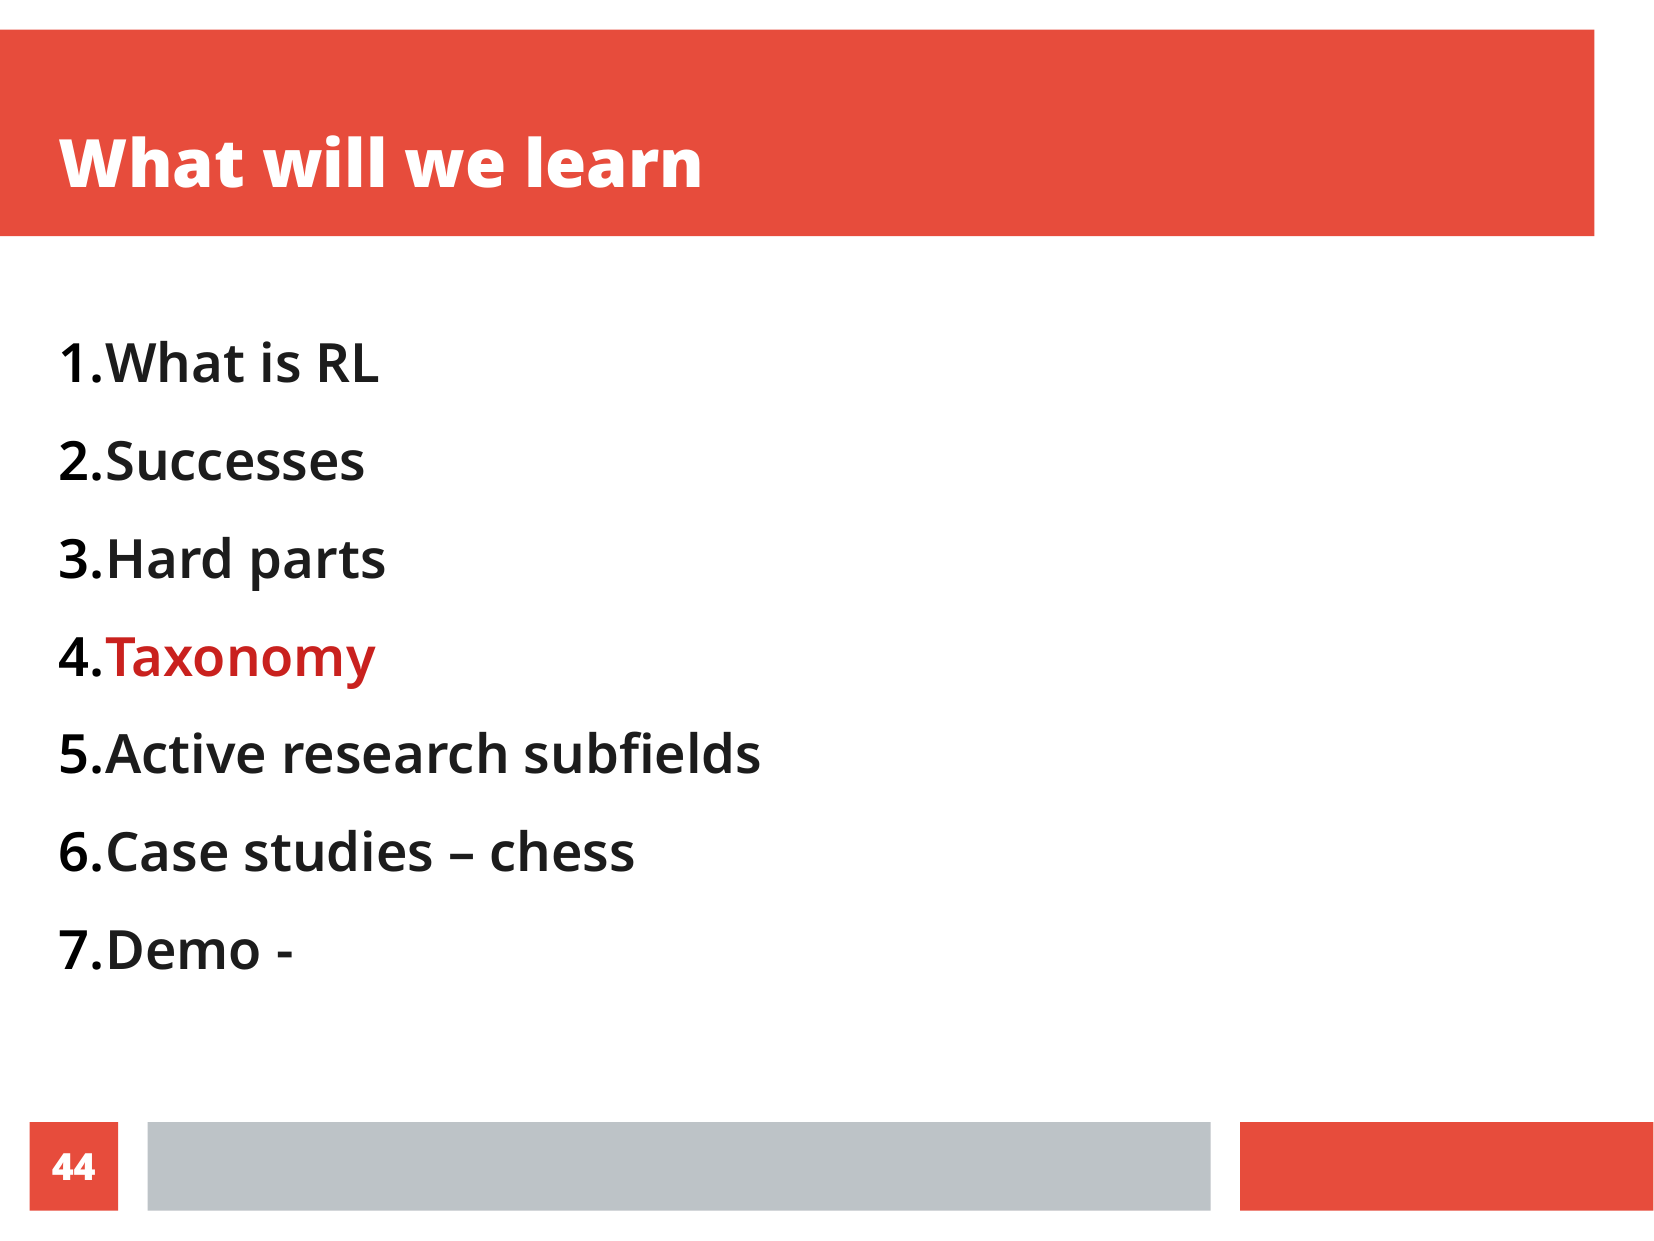

# What will we learn
What is RL
Successes
Hard parts
Taxonomy
Active research subfields
Case studies – chess
Demo -
44